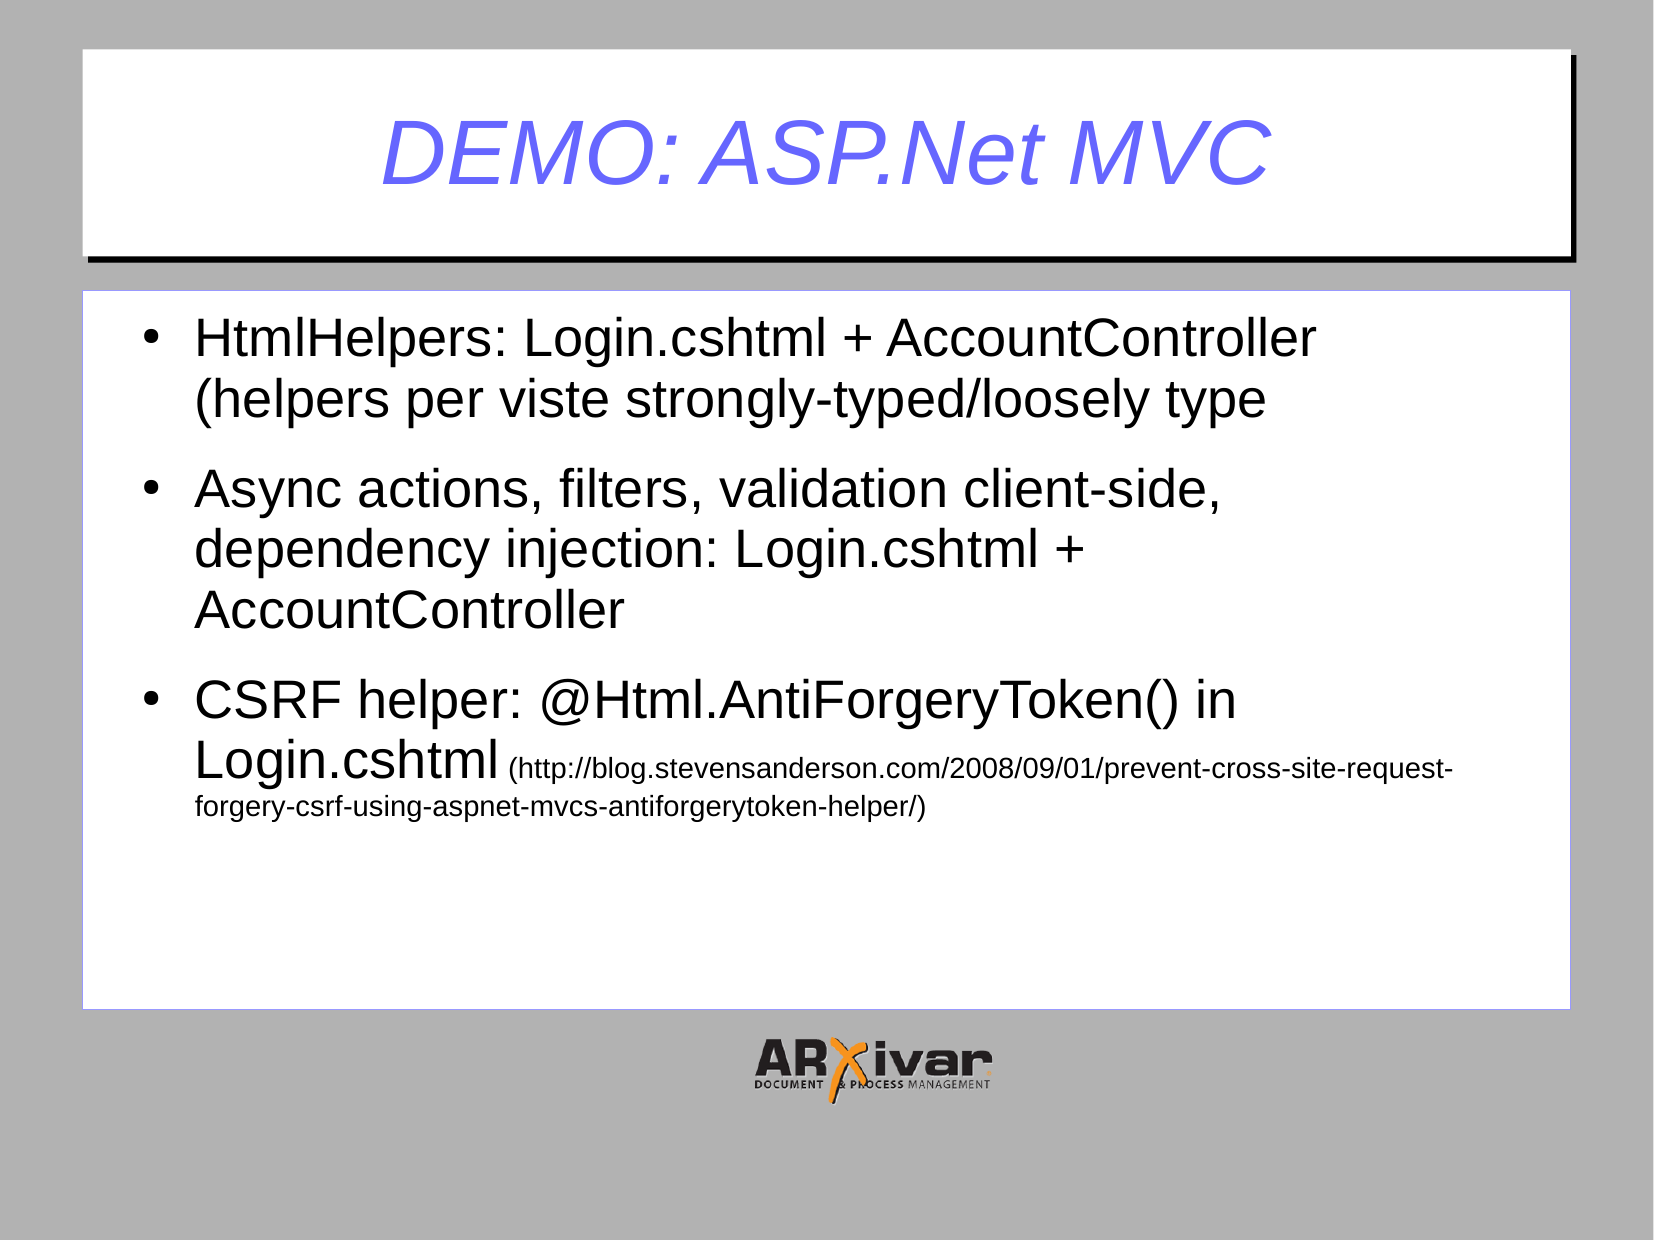

# DEMO: ASP.Net MVC
HtmlHelpers: Login.cshtml + AccountController (helpers per viste strongly-typed/loosely type
Async actions, filters, validation client-side, dependency injection: Login.cshtml + AccountController
CSRF helper: @Html.AntiForgeryToken() in Login.cshtml (http://blog.stevensanderson.com/2008/09/01/prevent-cross-site-request-forgery-csrf-using-aspnet-mvcs-antiforgerytoken-helper/)